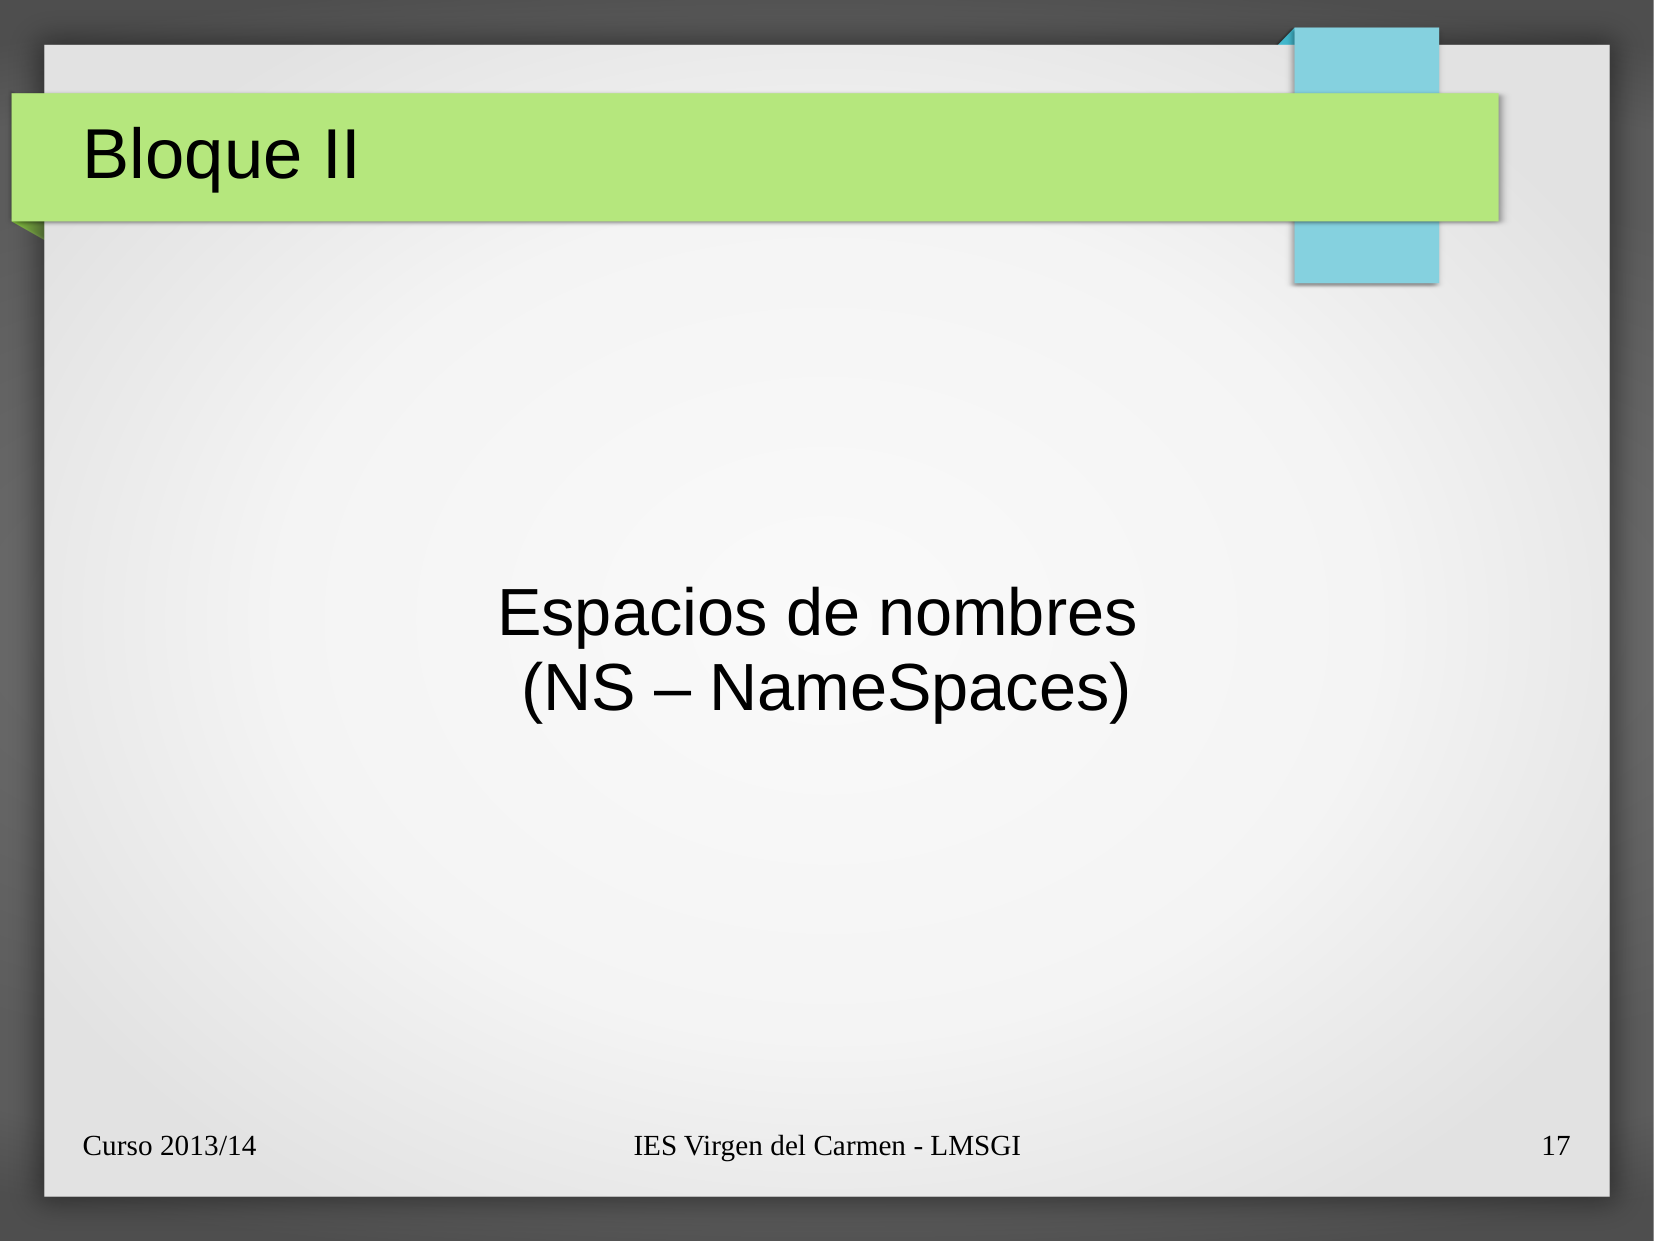

# Bloque II
Espacios de nombres
(NS – NameSpaces)
Curso 2013/14
IES Virgen del Carmen - LMSGI
17